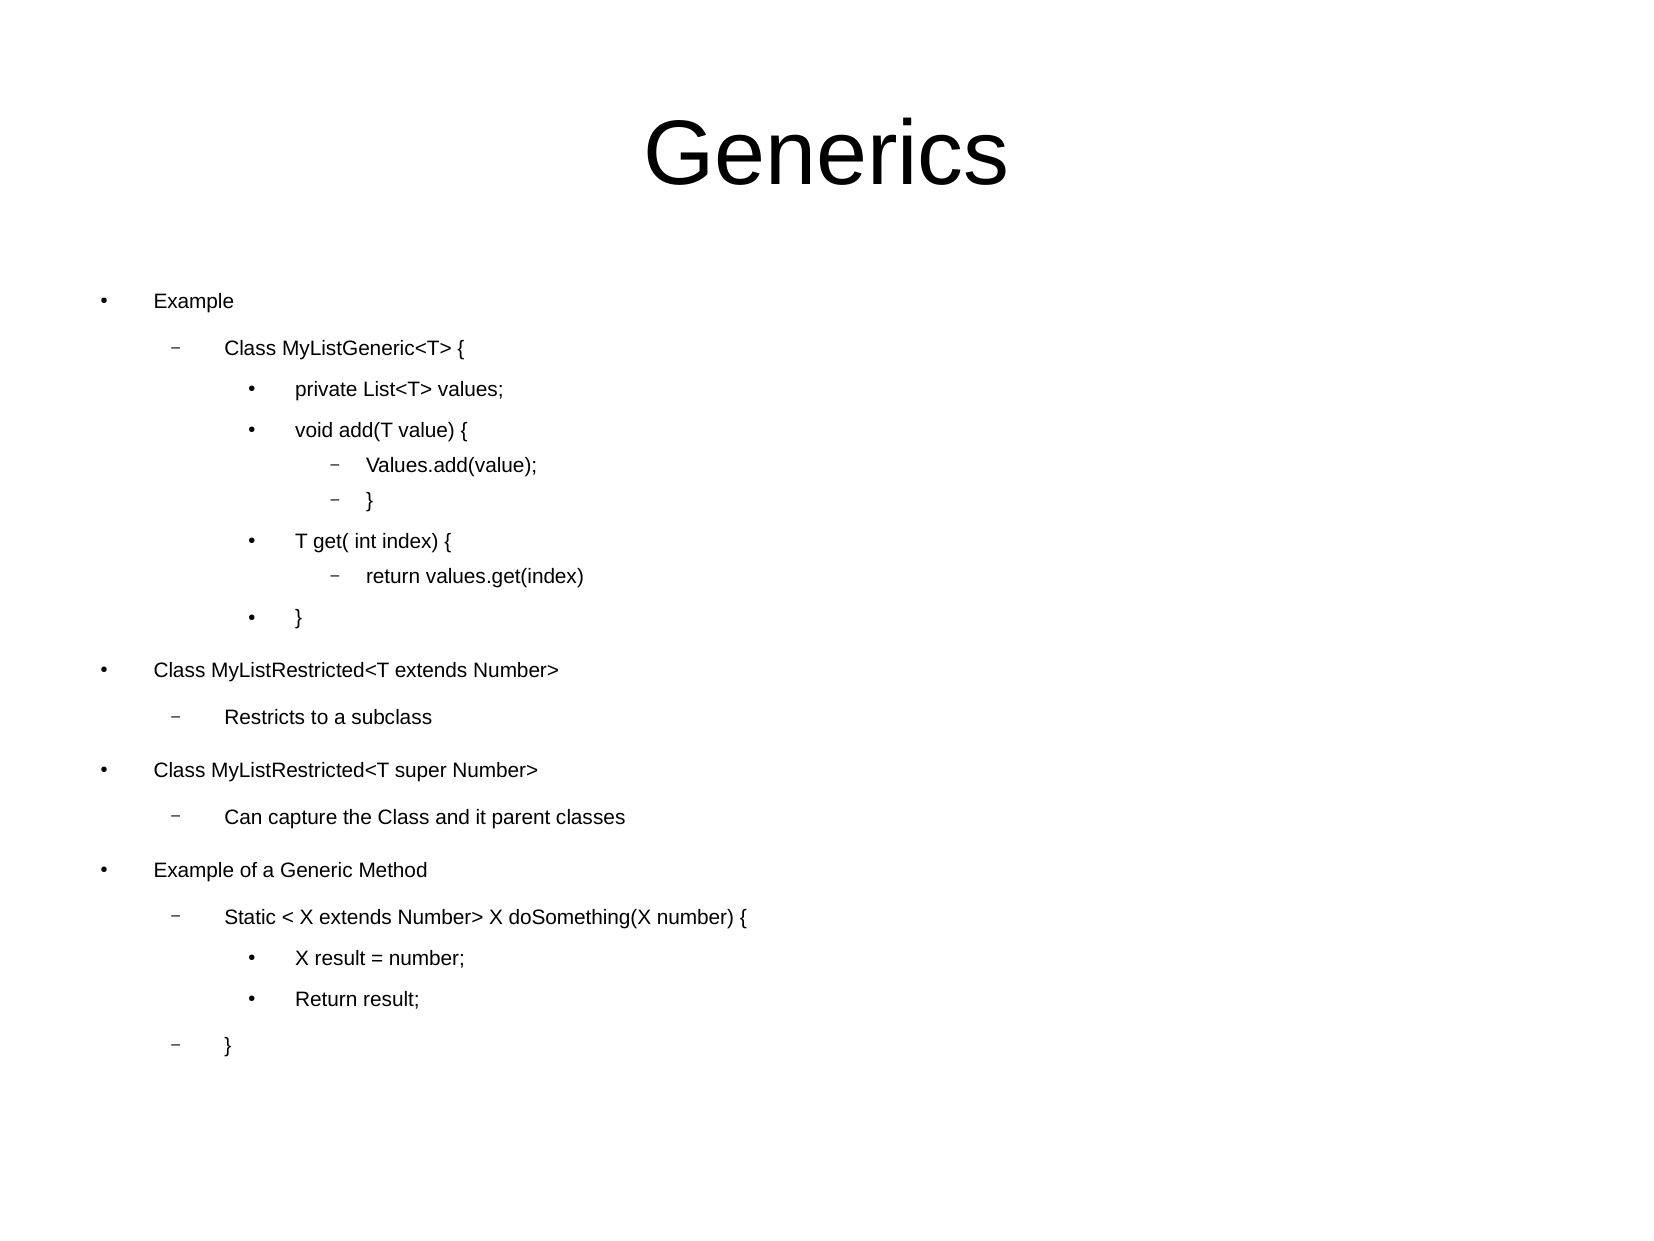

# Generics
Example
Class MyListGeneric<T> {
private List<T> values;
void add(T value) {
Values.add(value);
}
T get( int index) {
return values.get(index)
}
Class MyListRestricted<T extends Number>
Restricts to a subclass
Class MyListRestricted<T super Number>
Can capture the Class and it parent classes
Example of a Generic Method
Static < X extends Number> X doSomething(X number) {
X result = number;
Return result;
}